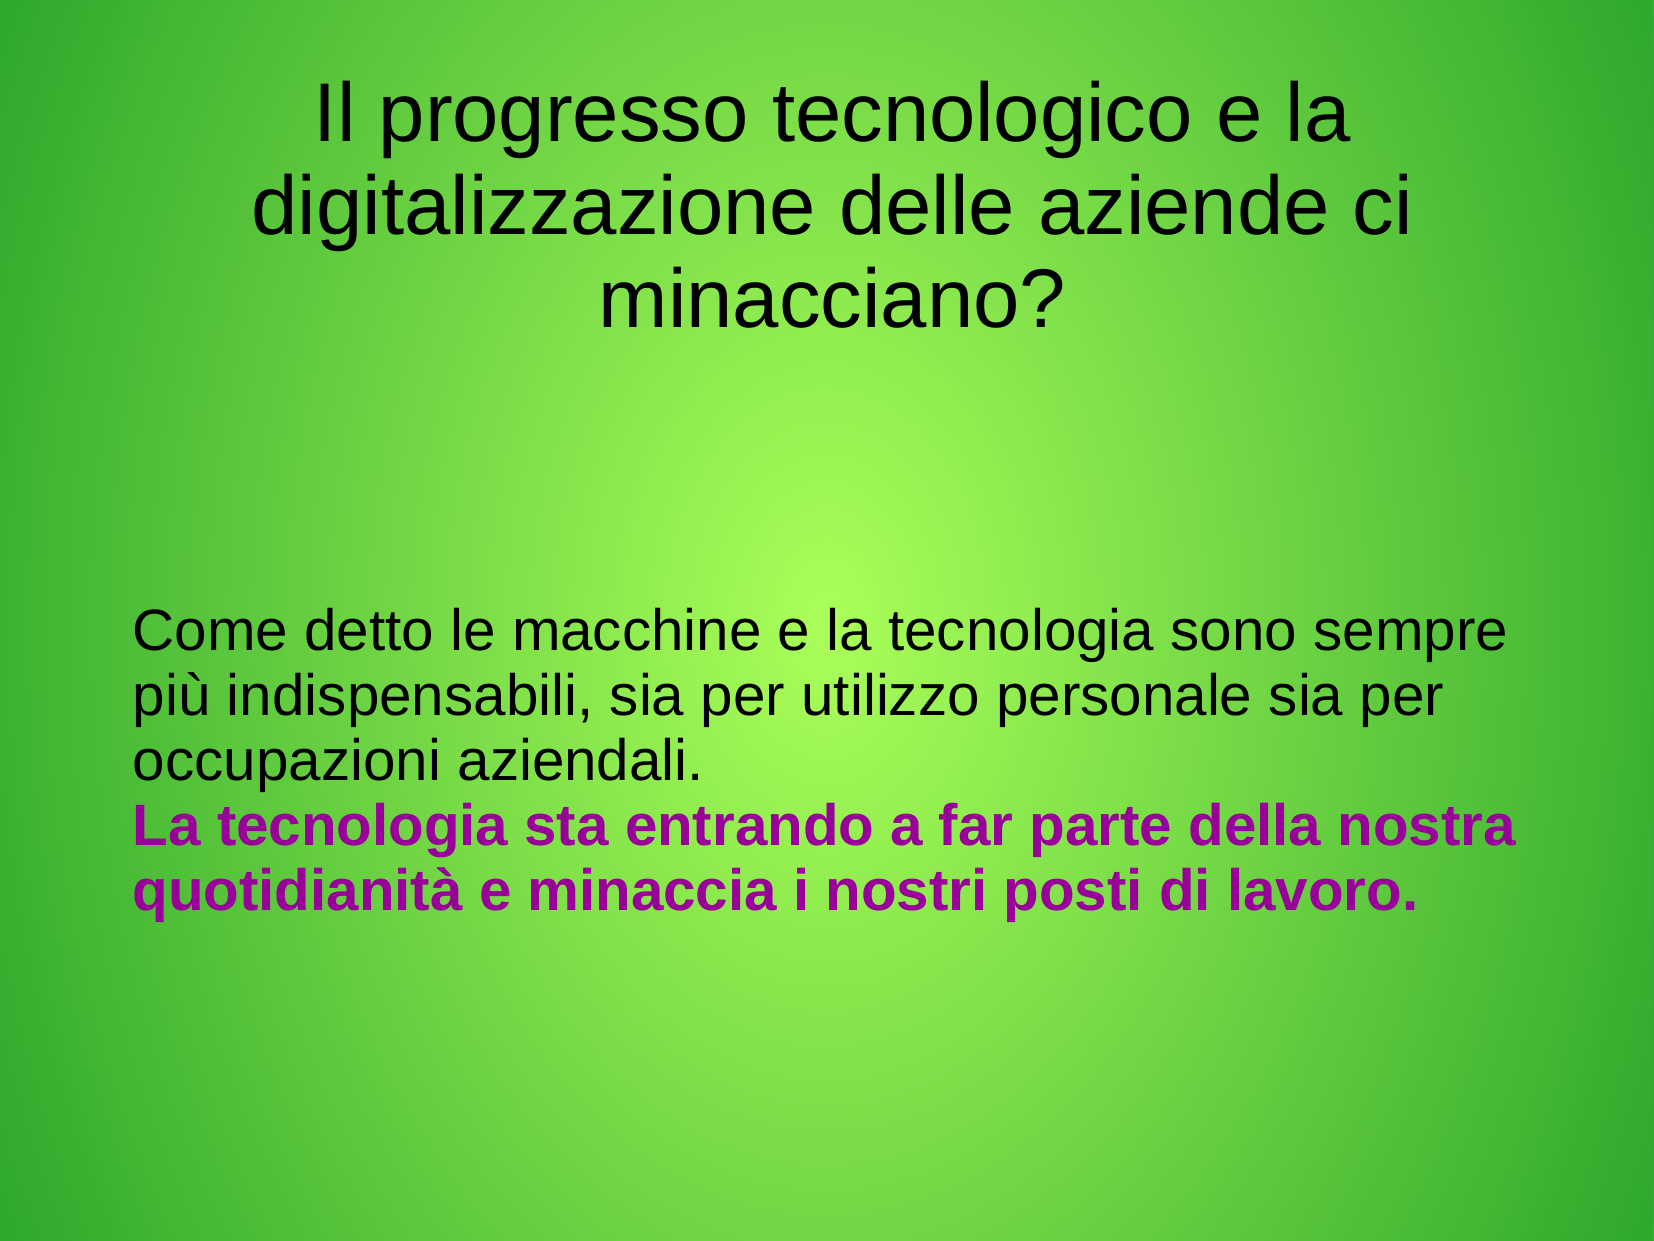

Il progresso tecnologico e la digitalizzazione delle aziende ci minacciano?
Come detto le macchine e la tecnologia sono sempre più indispensabili, sia per utilizzo personale sia per occupazioni aziendali.
La tecnologia sta entrando a far parte della nostra quotidianità e minaccia i nostri posti di lavoro.